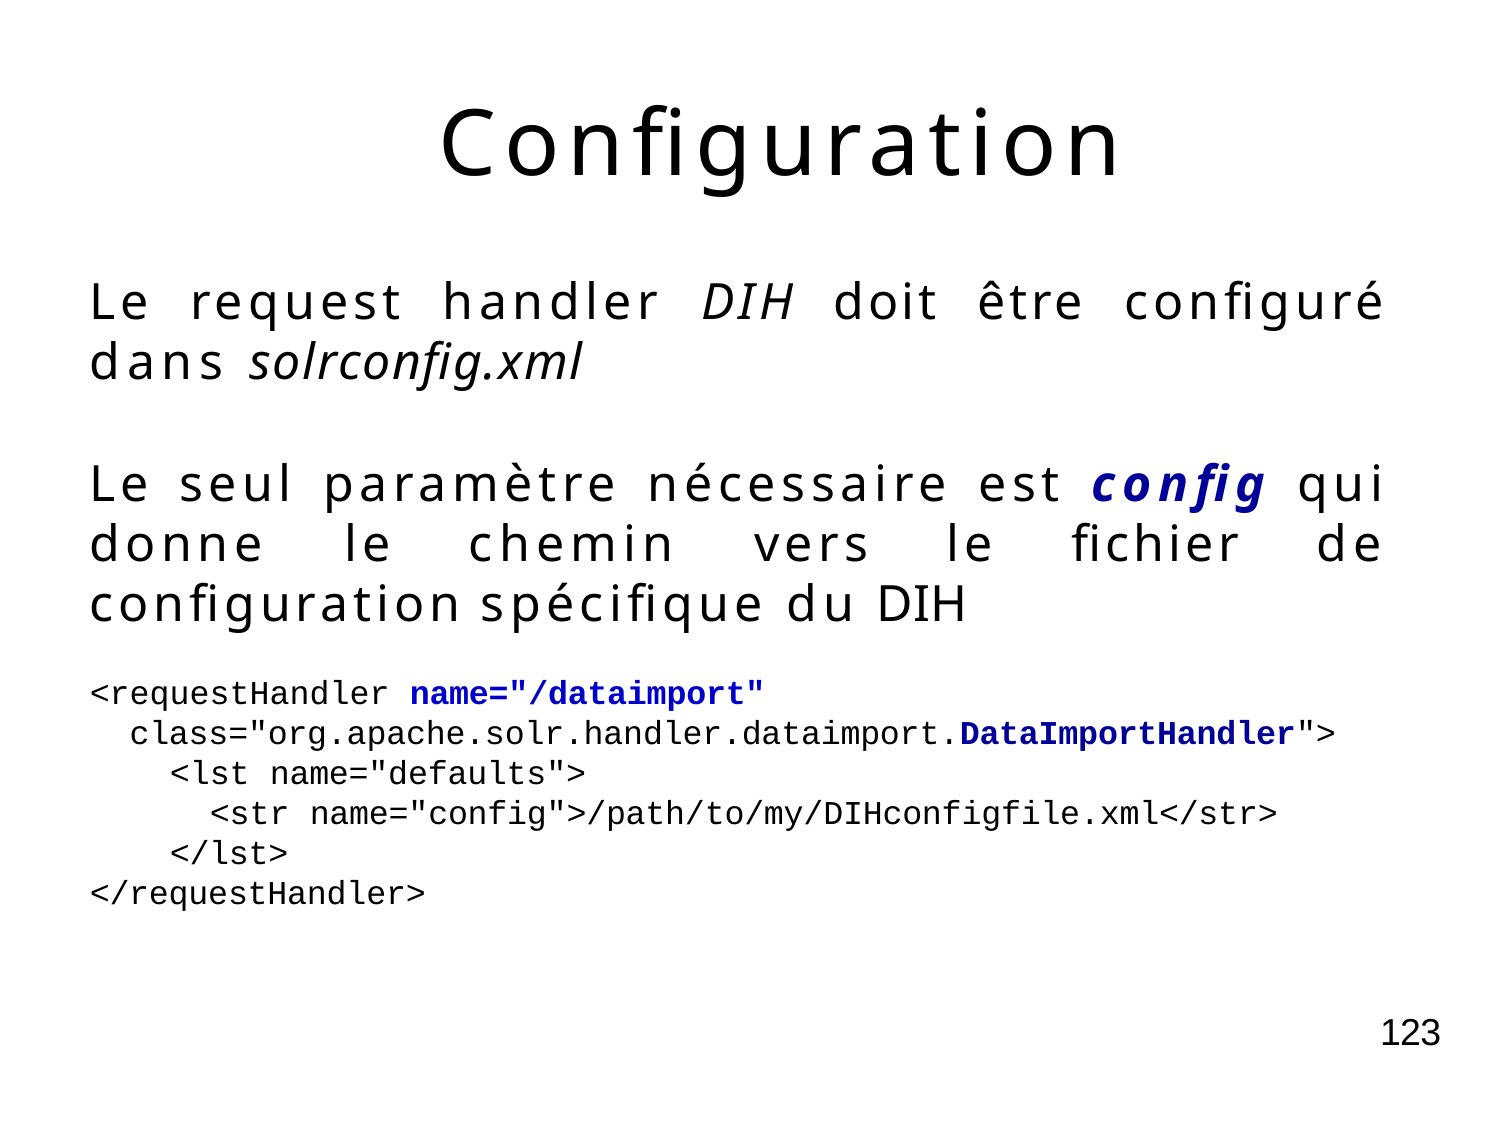

# Configuration
Le request handler DIH doit être configuré dans solrconfig.xml
Le seul paramètre nécessaire est config qui donne le chemin vers le fichier de configuration spécifique du DIH
<requestHandler name="/dataimport"
class="org.apache.solr.handler.dataimport.DataImportHandler">
<lst name="defaults">
<str name="config">/path/to/my/DIHconfigfile.xml</str>
</lst>
</requestHandler>
123